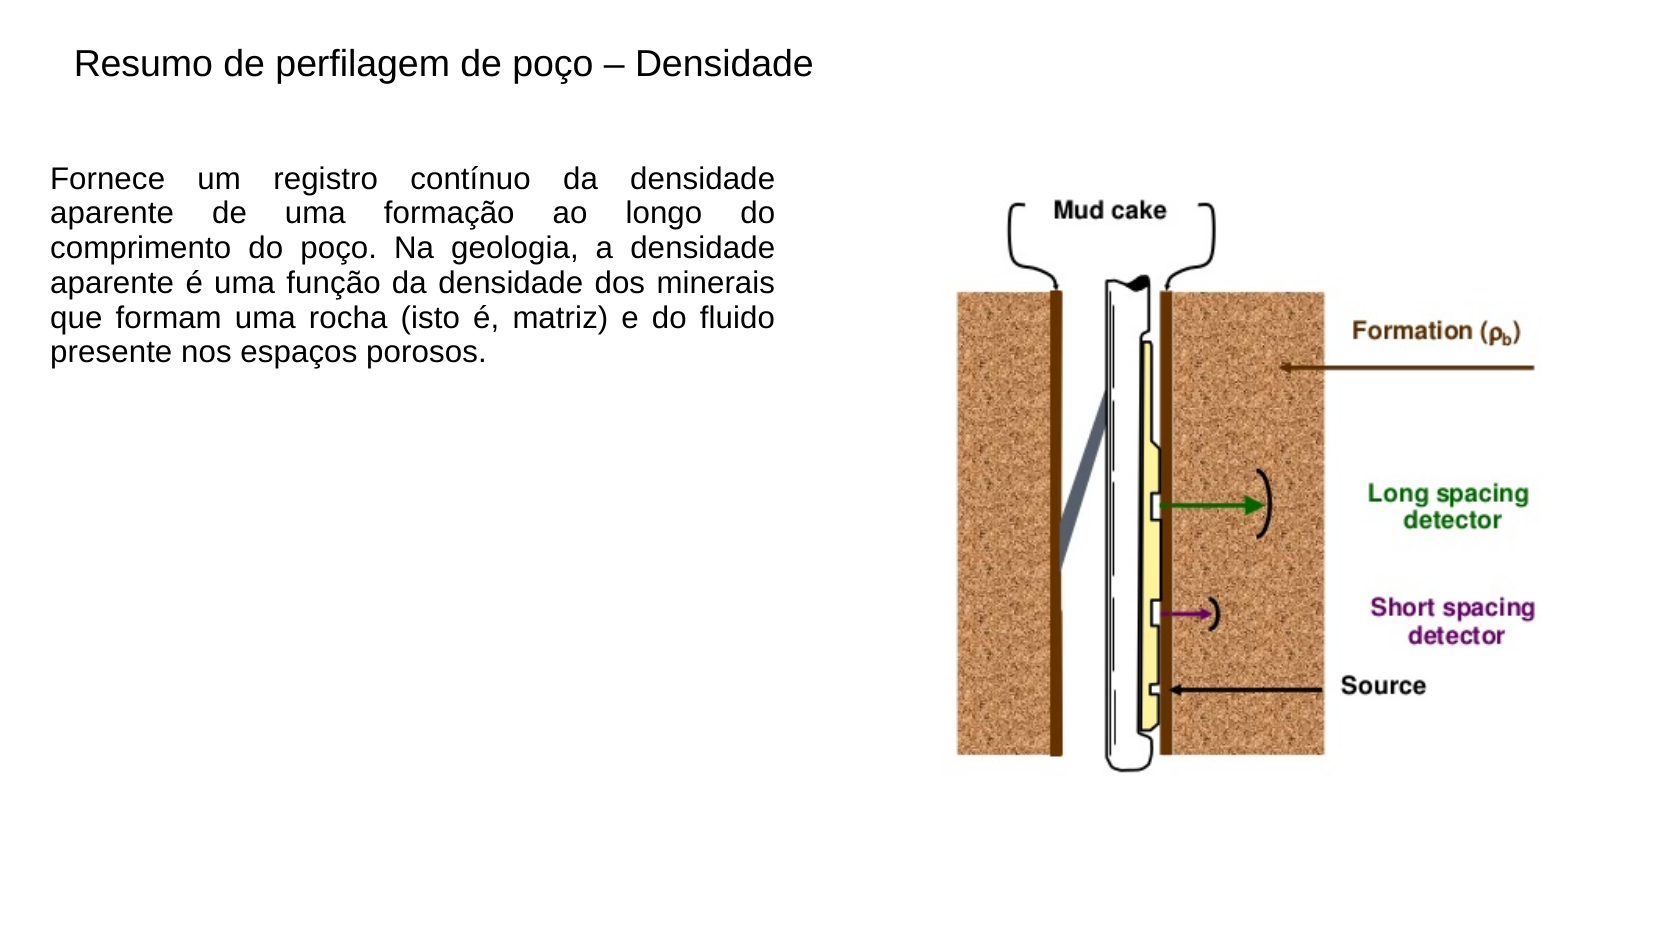

Resumo de perfilagem de poço – Densidade
Fornece um registro contínuo da densidade aparente de uma formação ao longo do comprimento do poço. Na geologia, a densidade aparente é uma função da densidade dos minerais que formam uma rocha (isto é, matriz) e do fluido presente nos espaços porosos.